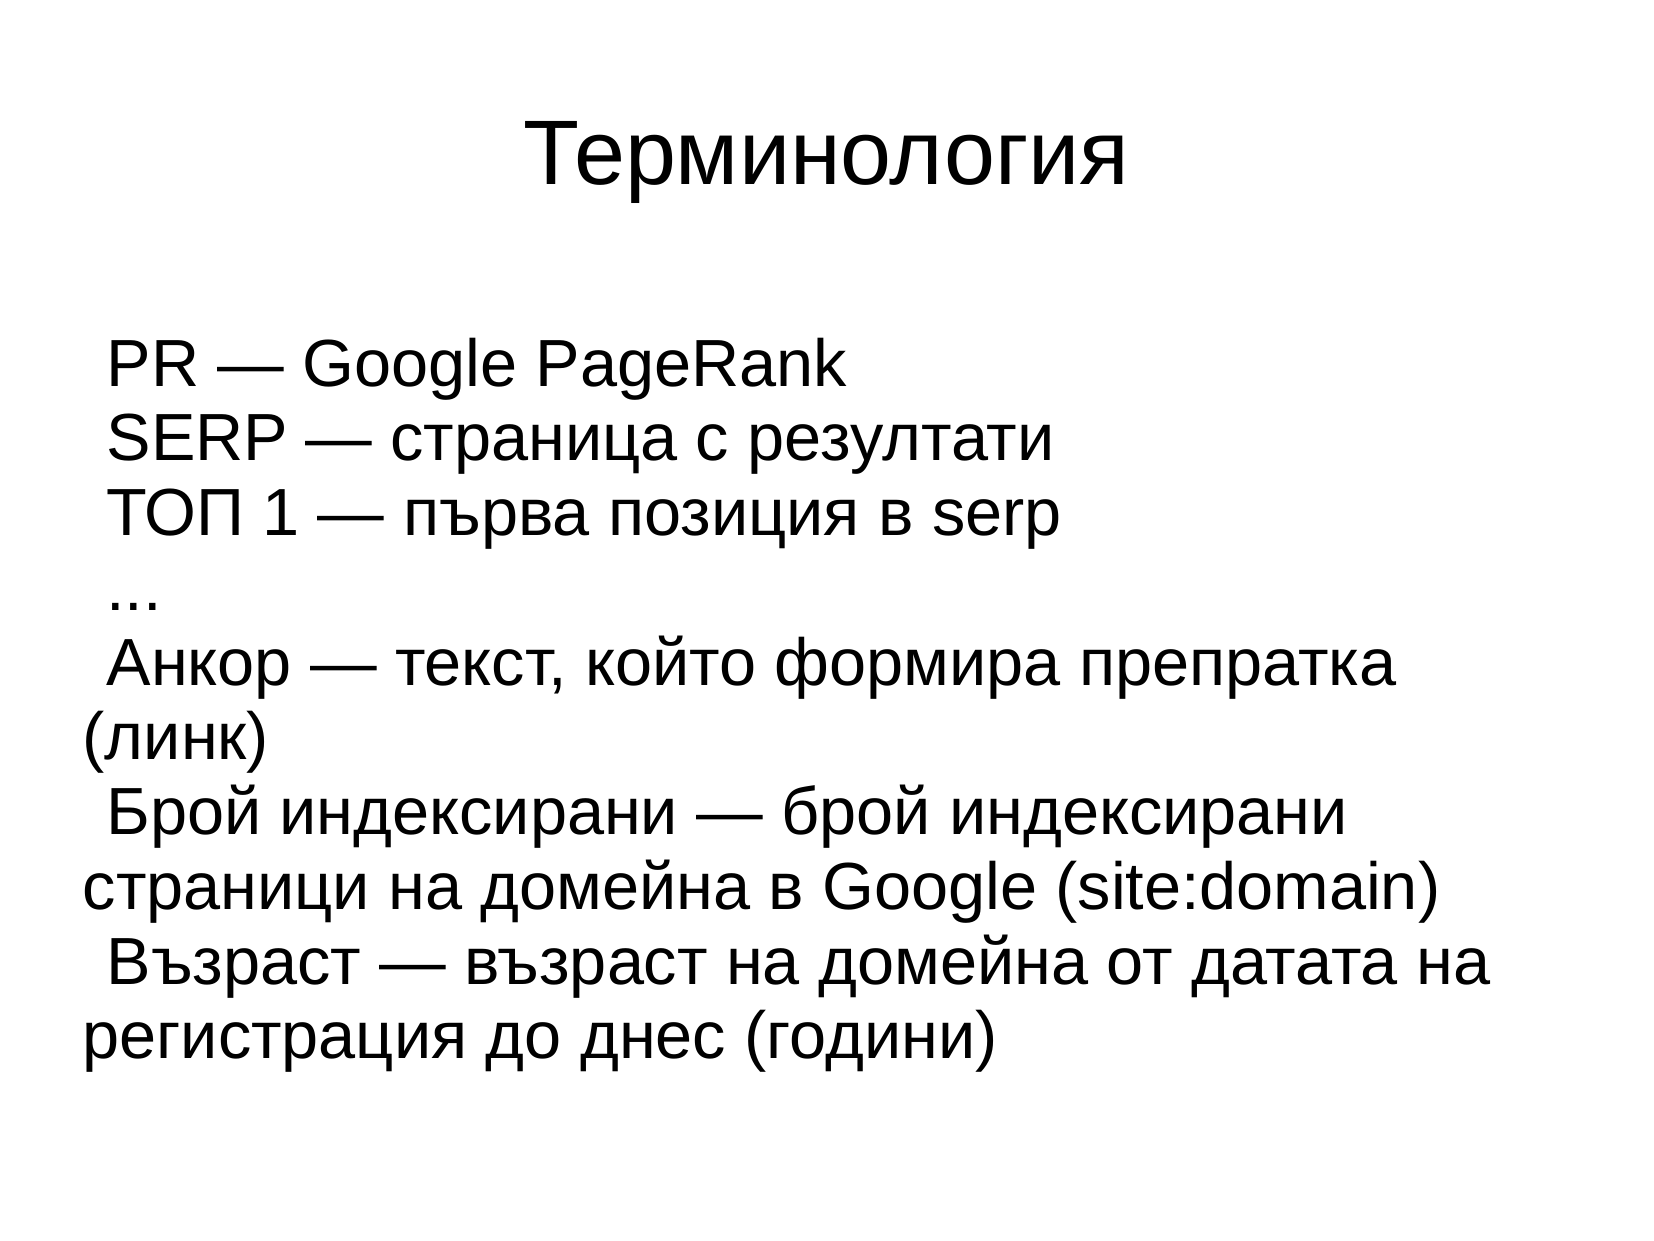

# Терминология
PR — Google PageRank
SERP — страница с резултати
ТОП 1 — първа позиция в serp
...
Анкор — текст, който формира препратка (линк)
Брой индексирани — брой индексирани страници на домейна в Google (site:domain)
Възраст — възраст на домейна от датата на регистрация до днес (години)